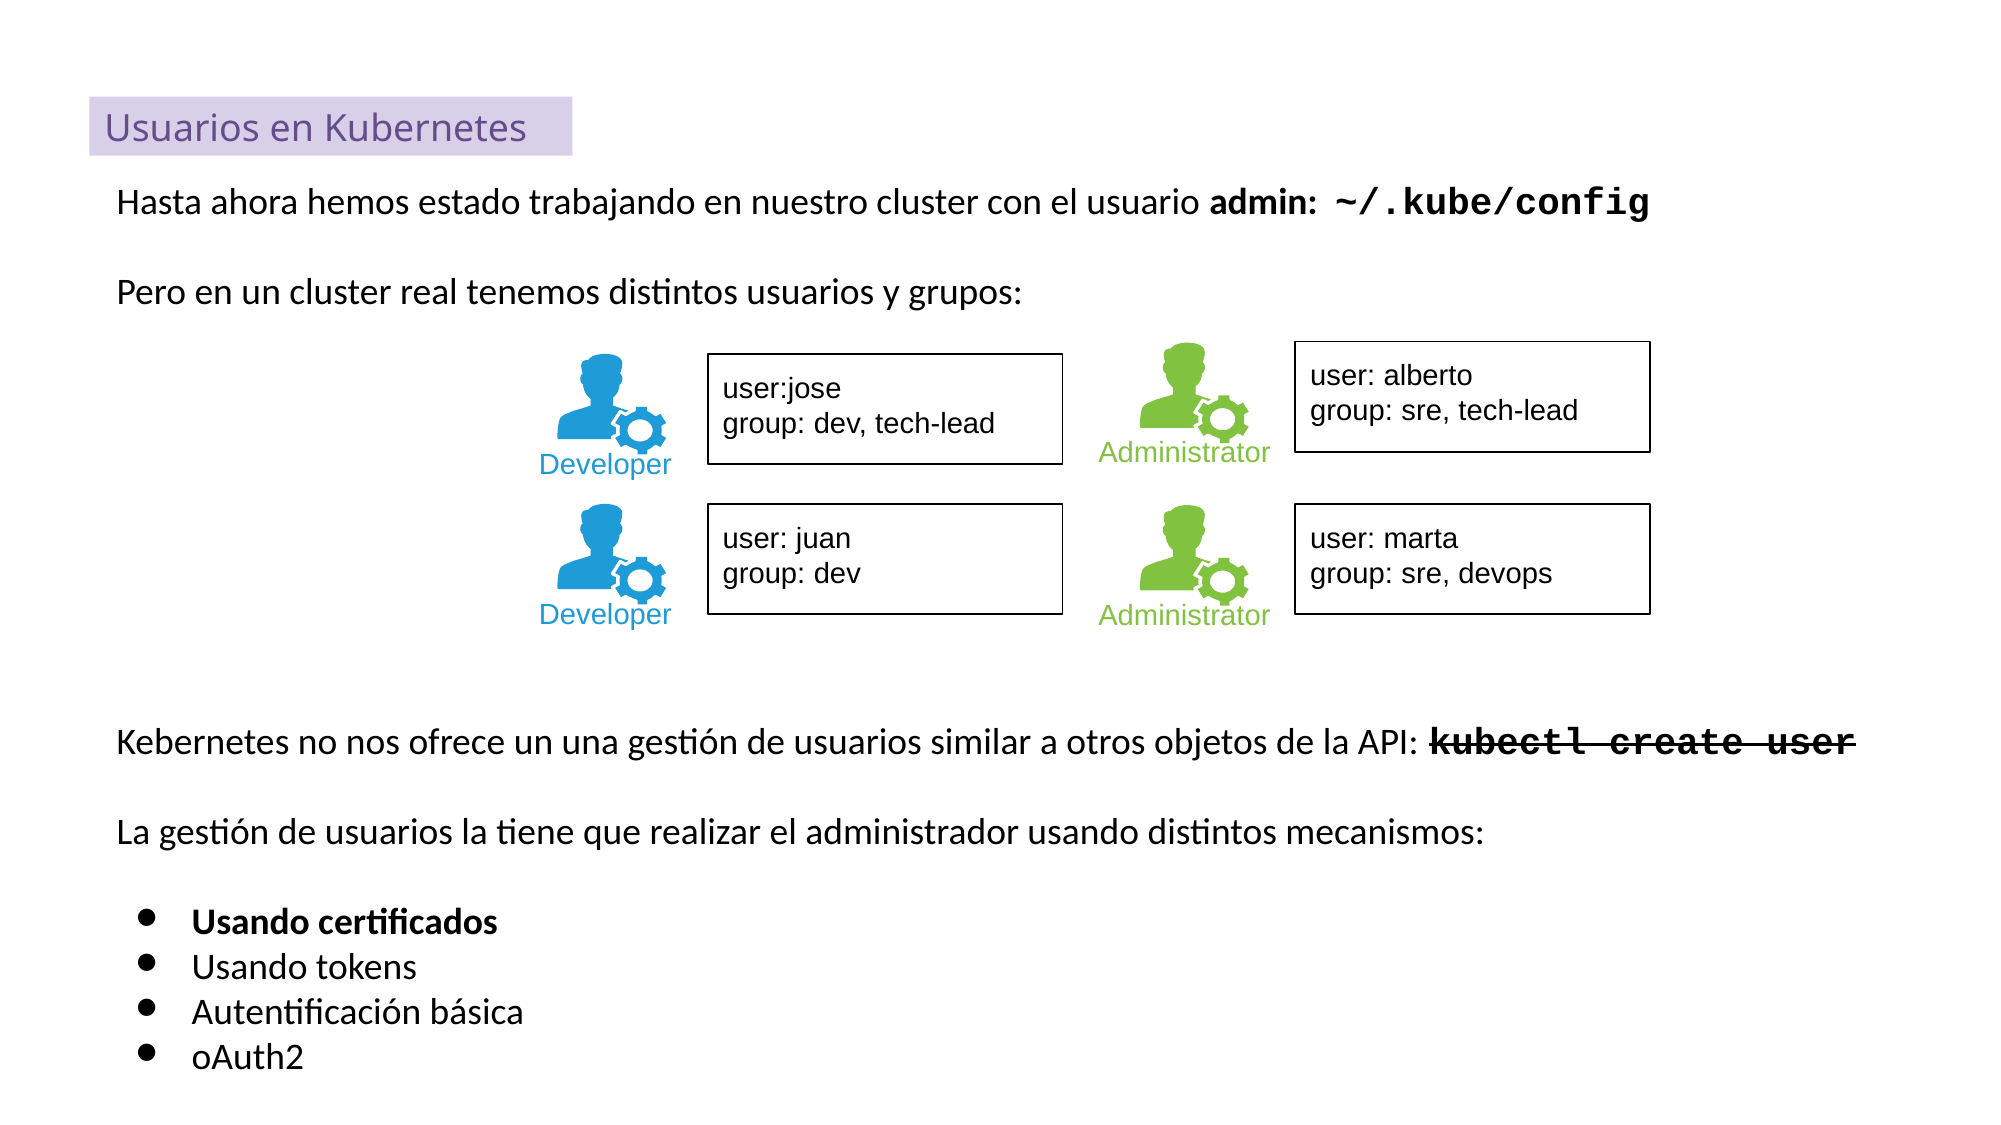

Usuarios en Kubernetes
Hasta ahora hemos estado trabajando en nuestro cluster con el usuario admin: ~/.kube/config
Pero en un cluster real tenemos distintos usuarios y grupos:
Kebernetes no nos ofrece un una gestión de usuarios similar a otros objetos de la API: kubectl create user
La gestión de usuarios la tiene que realizar el administrador usando distintos mecanismos:
Usando certificados
Usando tokens
Autentificación básica
oAuth2
user: alberto
group: sre, tech-lead
 Administrator
Developer
user:jose
group: dev, tech-lead
Developer
user: juan
group: dev
user: marta
group: sre, devops
 Administrator